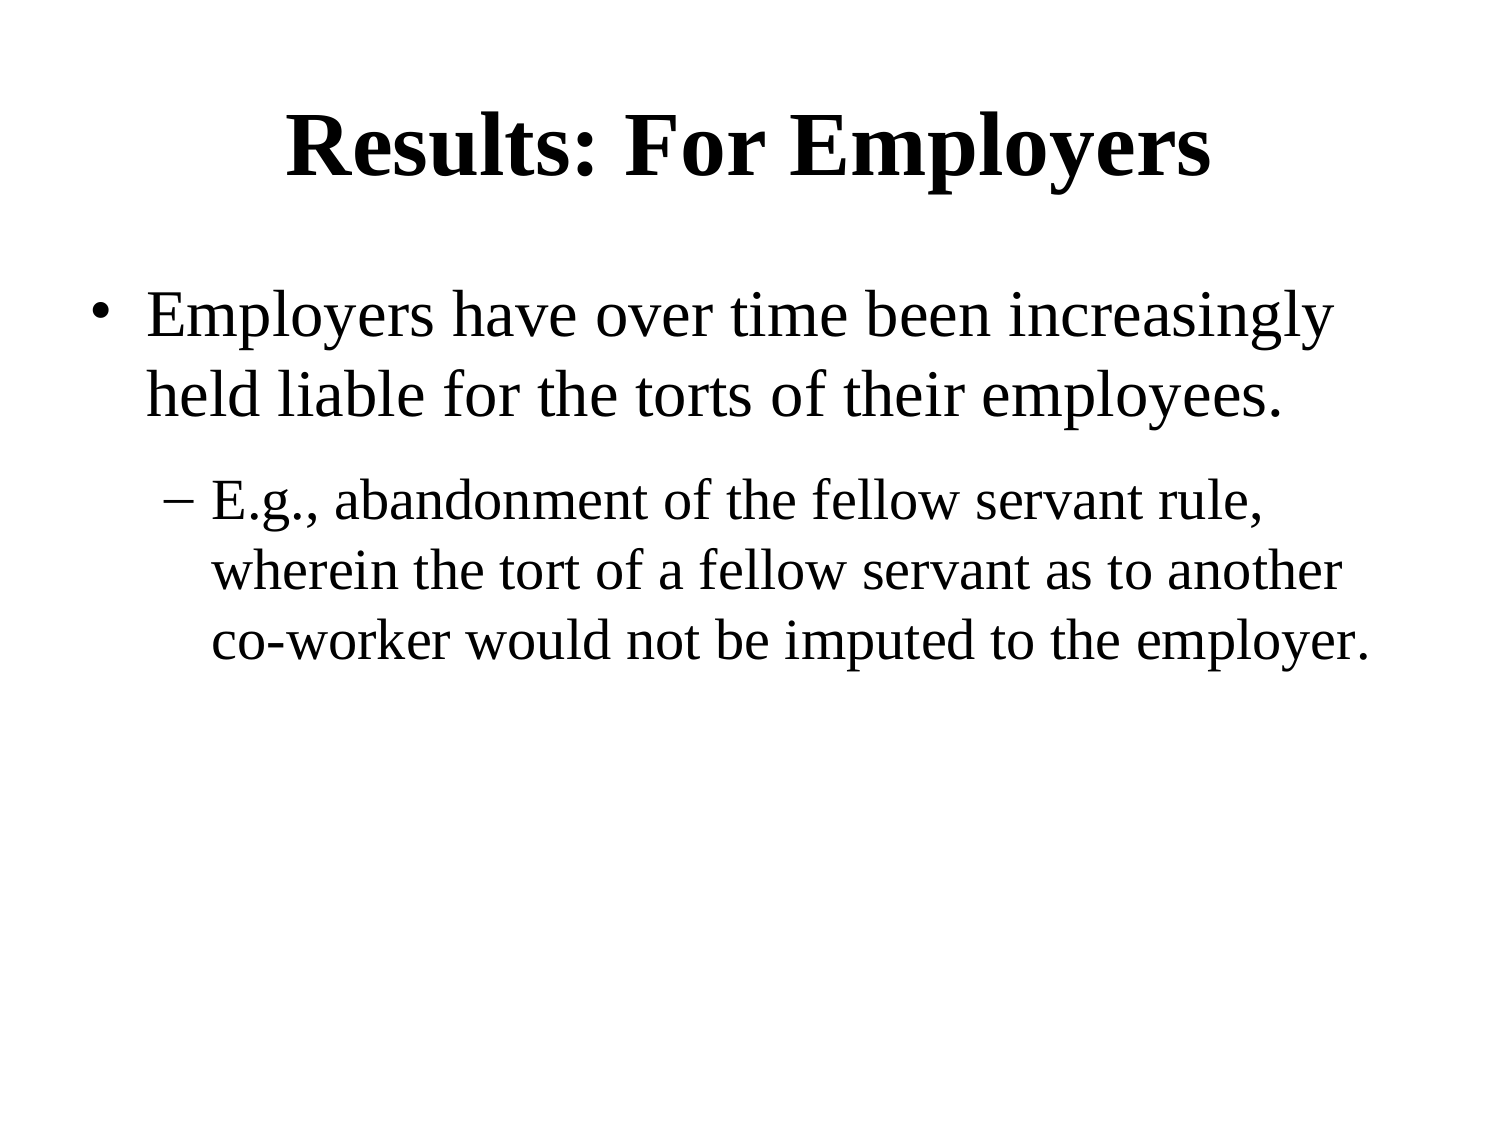

# Results: For Employers
Employers have over time been increasingly held liable for the torts of their employees.
E.g., abandonment of the fellow servant rule, wherein the tort of a fellow servant as to another co-worker would not be imputed to the employer.